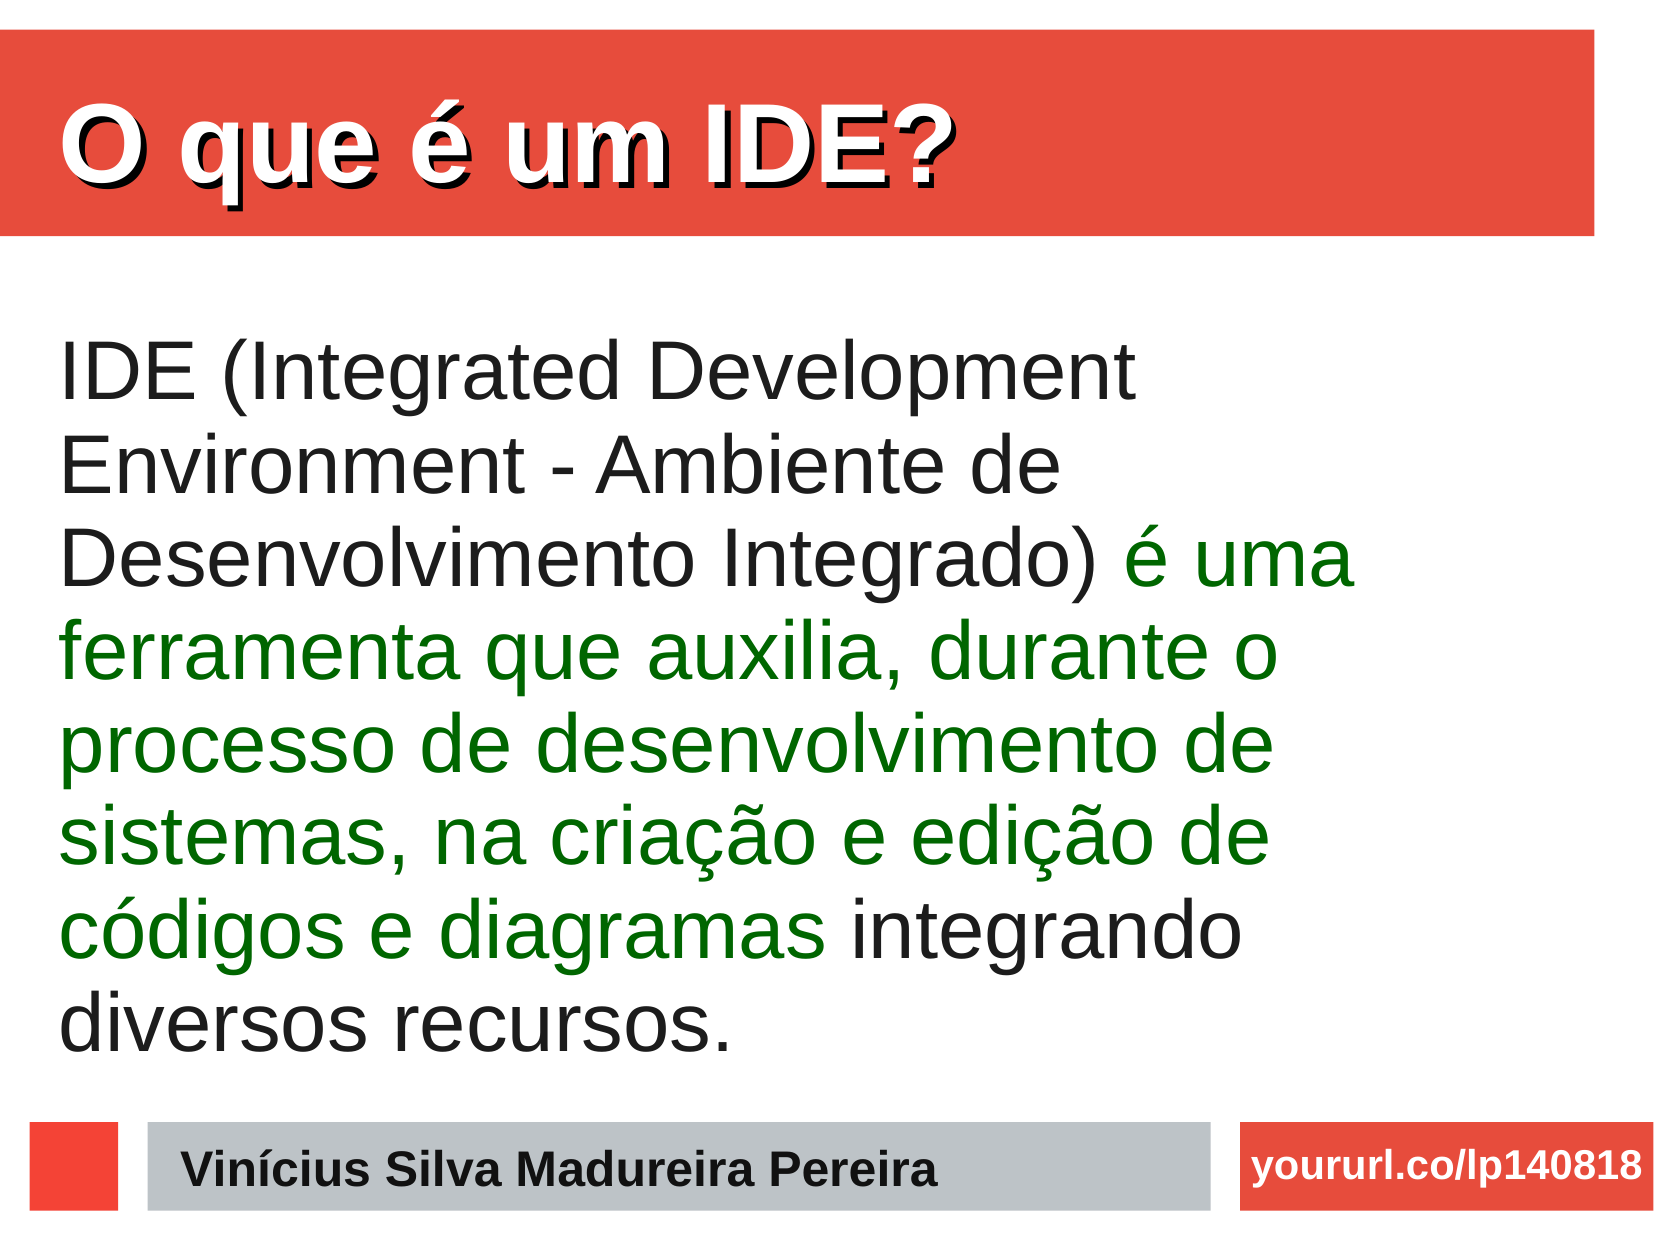

# O que é um IDE?
IDE (Integrated Development Environment - Ambiente de Desenvolvimento Integrado) é uma ferramenta que auxilia, durante o processo de desenvolvimento de sistemas, na criação e edição de códigos e diagramas integrando diversos recursos.
Vinícius Silva Madureira Pereira
yoururl.co/lp140818